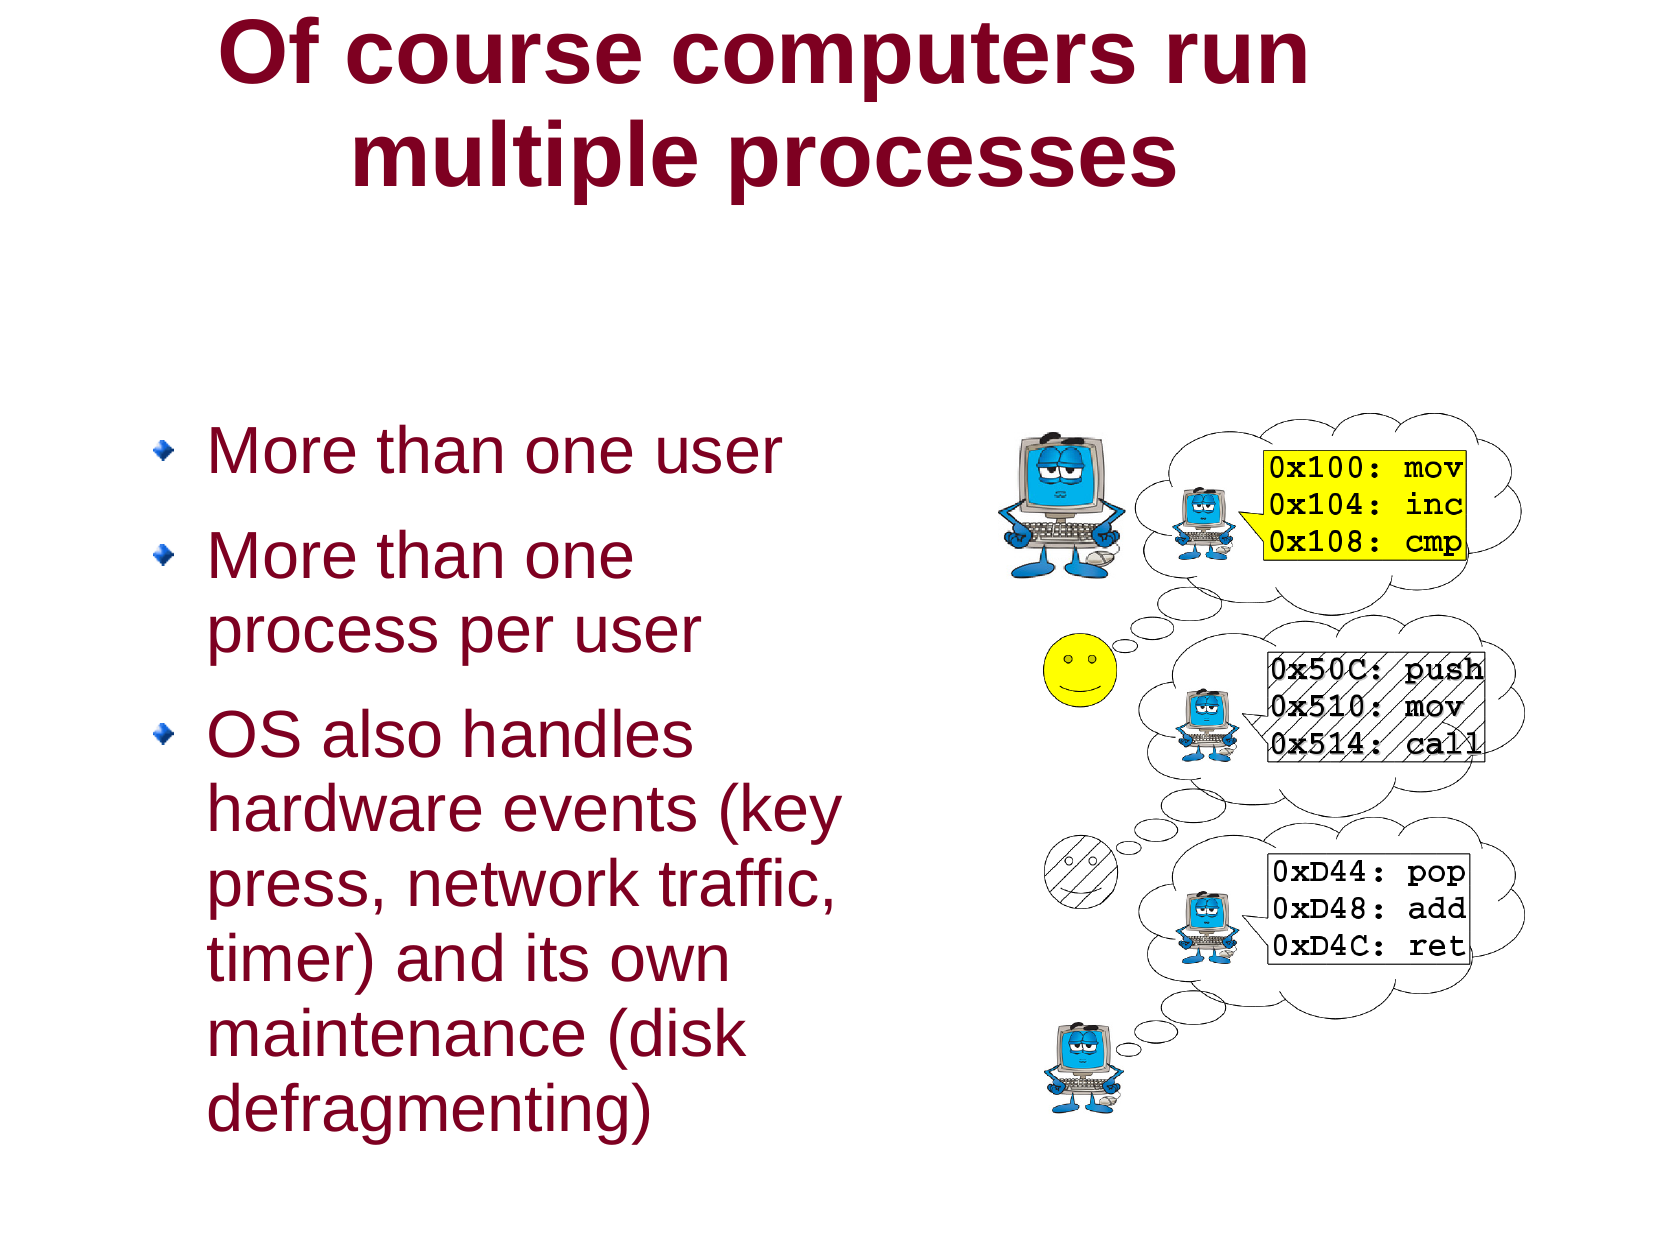

# Of course computers run multiple processes
More than one user
More than one process per user
OS also handles hardware events (key press, network traffic, timer) and its own maintenance (disk defragmenting)